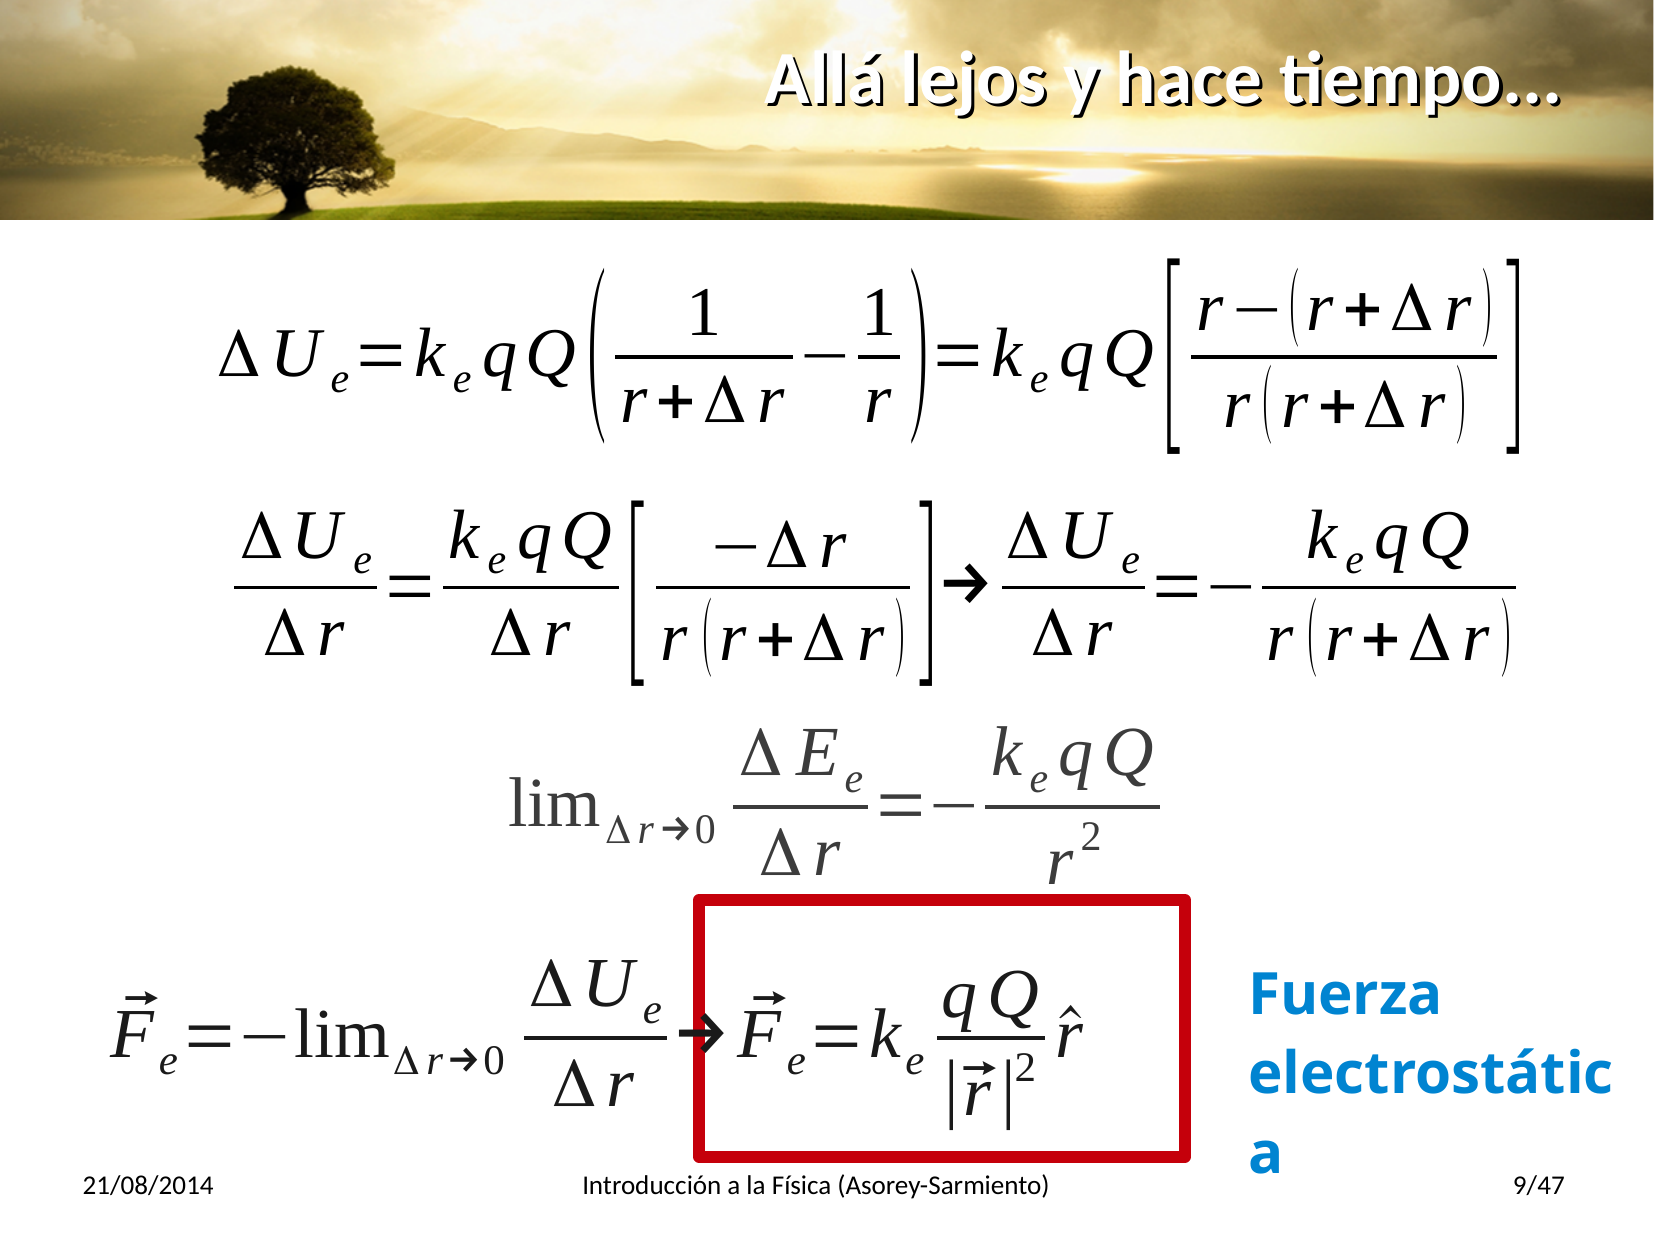

# Allá lejos y hace tiempo...
Fuerza electrostática
21/08/2014
Introducción a la Física (Asorey-Sarmiento)
9